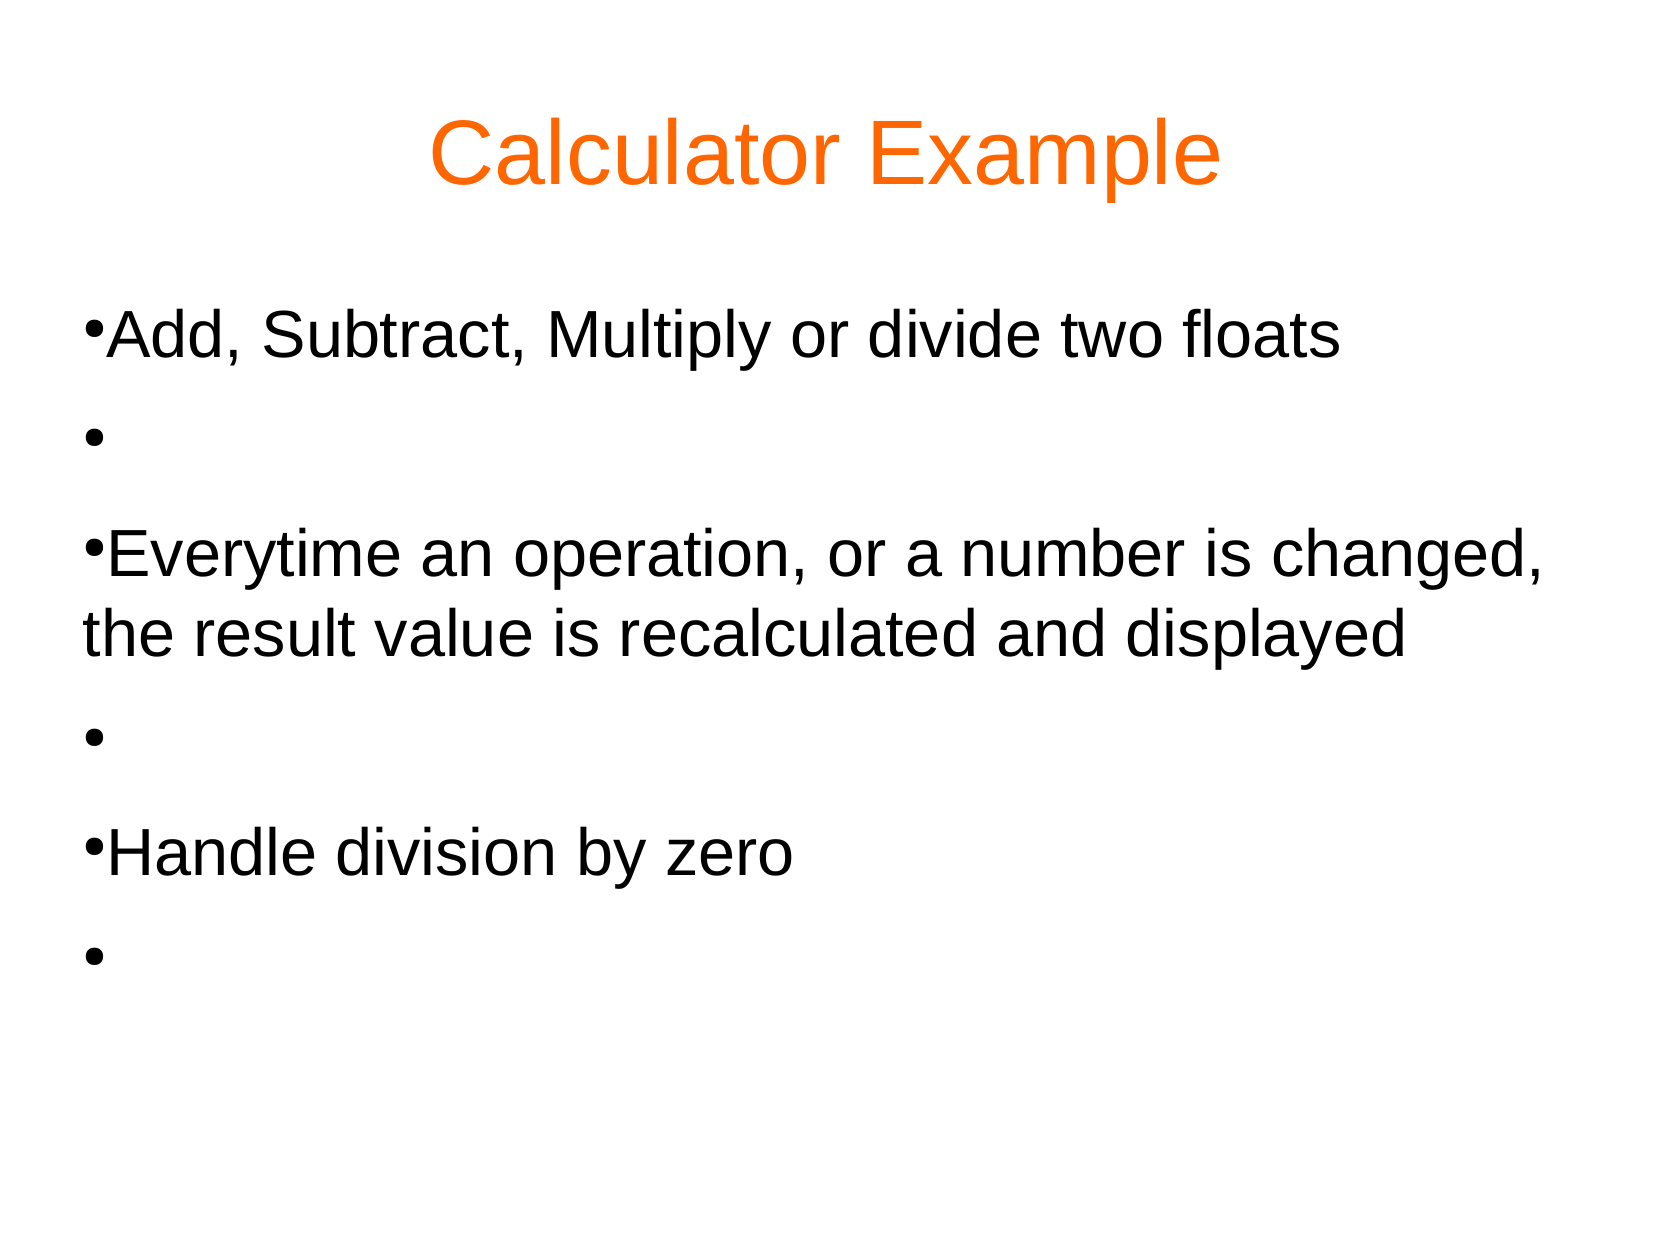

Calculator Example
# Add, Subtract, Multiply or divide two floats
Everytime an operation, or a number is changed, the result value is recalculated and displayed
Handle division by zero